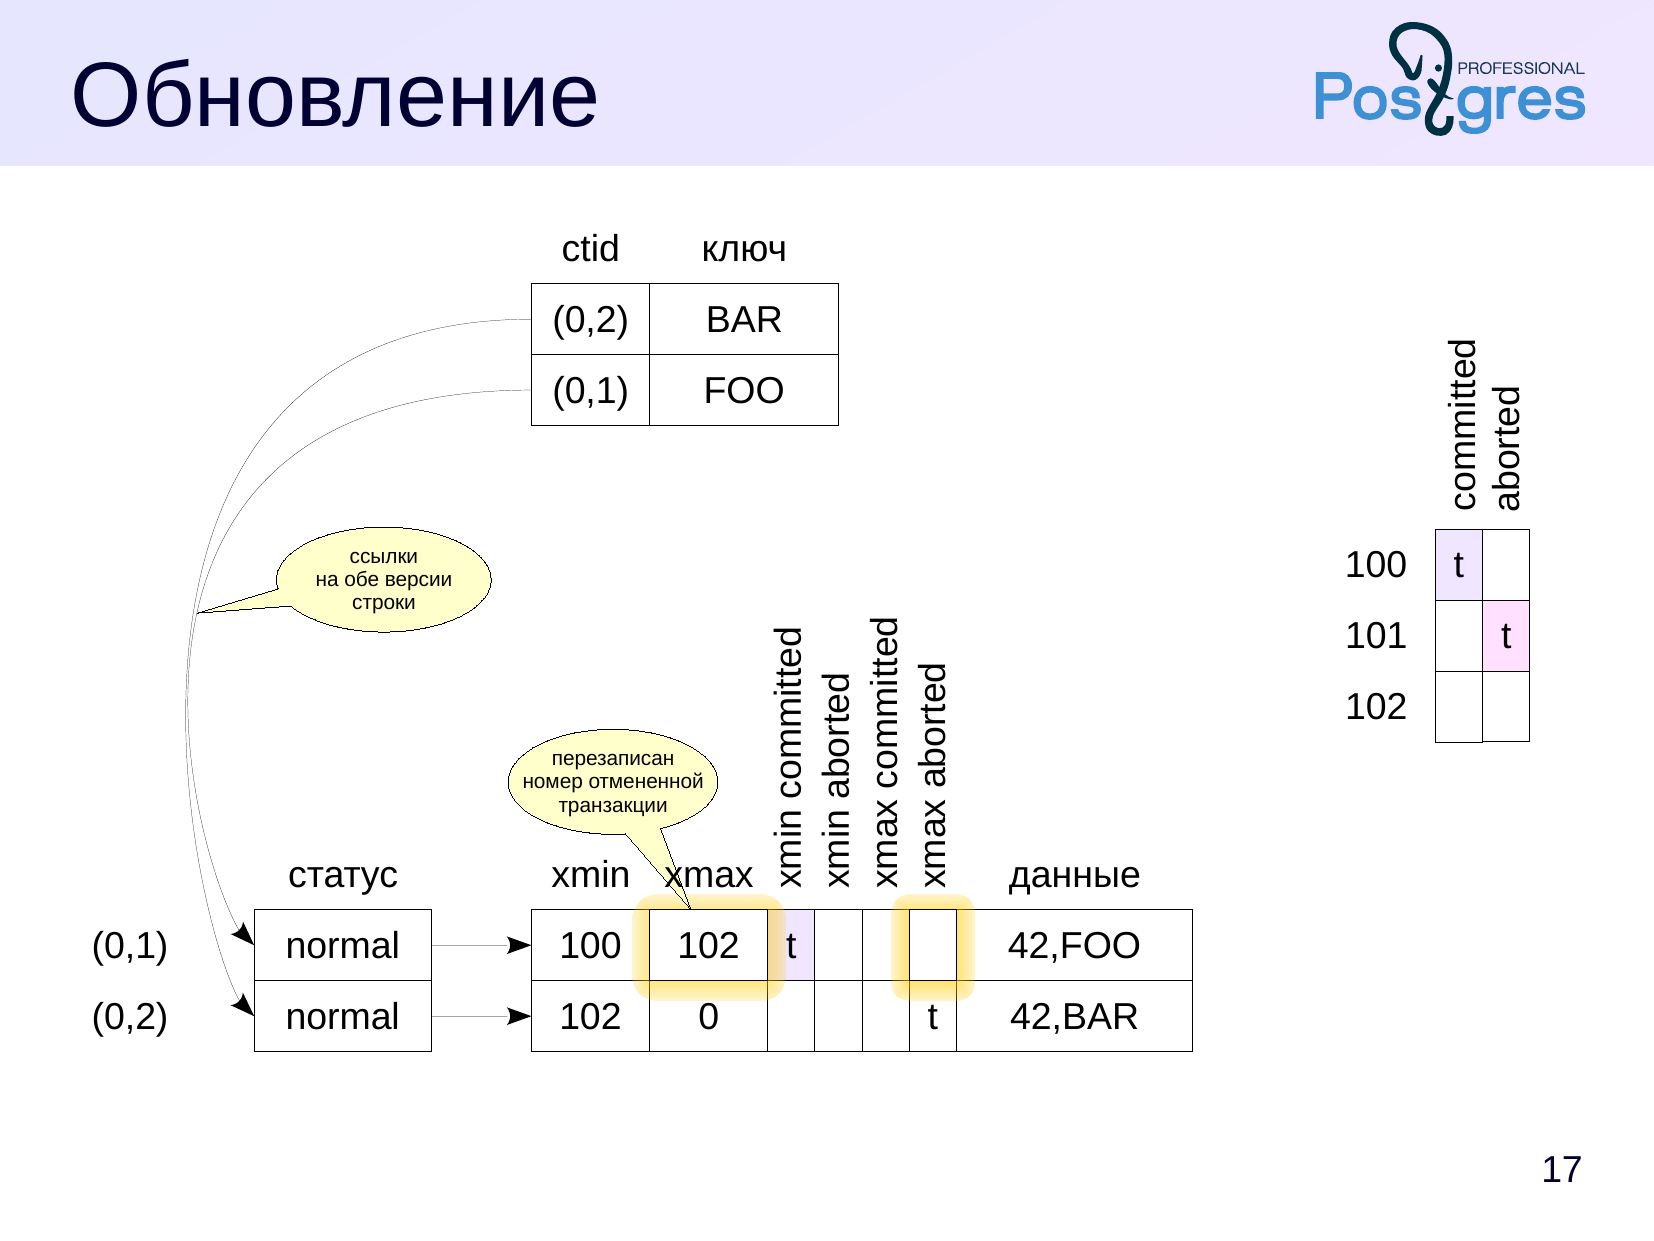

# Обновление
ctid
ключ
(0,2)
BAR
(0,1)
FOO
committed
aborted
ссылки
на обе версии
строки
100
t
101
t
102
xmax aborted
xmax committed
xmin committed
xmin aborted
перезаписан
номер отмененной
транзакции
xmin
xmax
данные
статус
100
102
t
42,FOO
(0,1)
normal
(0,2)
102
0
t
42,BAR
normal